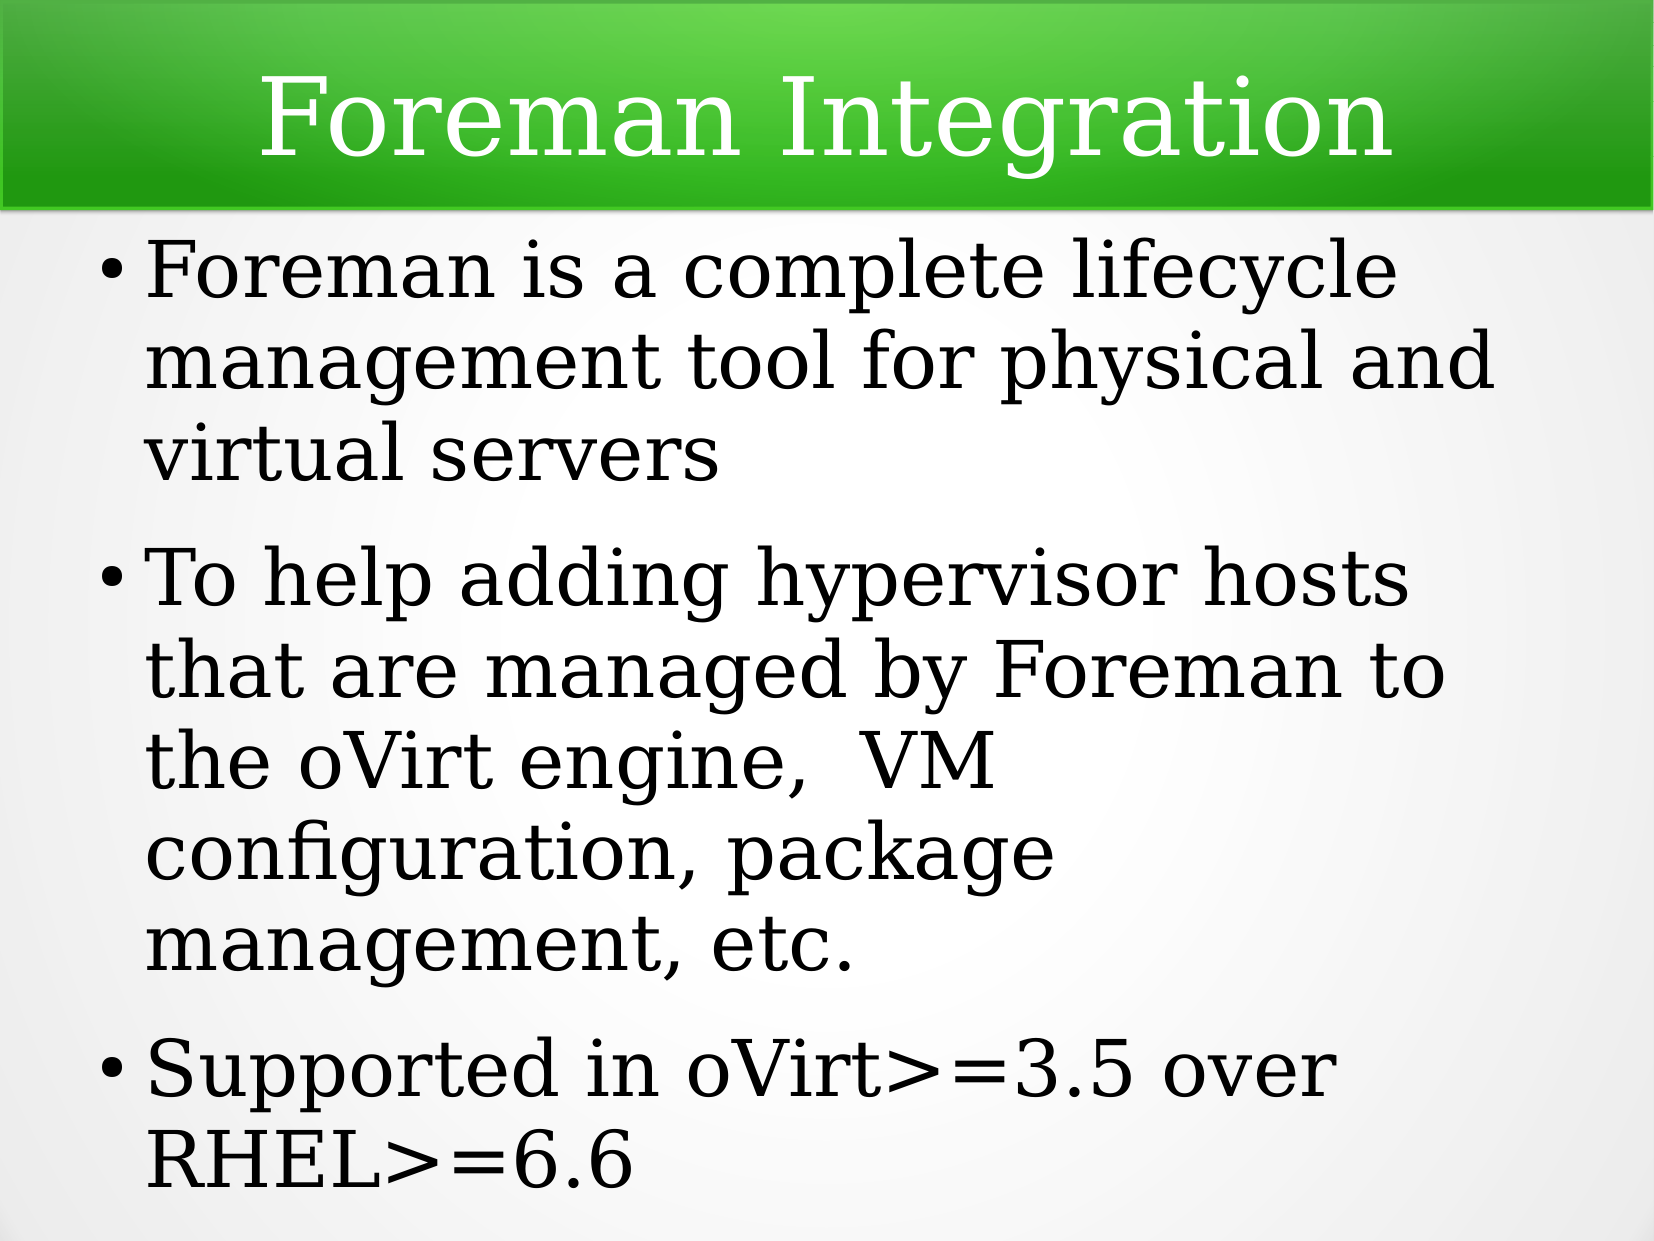

# Foreman Integration
Foreman is a complete lifecycle management tool for physical and virtual servers
To help adding hypervisor hosts that are managed by Foreman to the oVirt engine, VM configuration, package management, etc.
Supported in oVirt>=3.5 over RHEL>=6.6